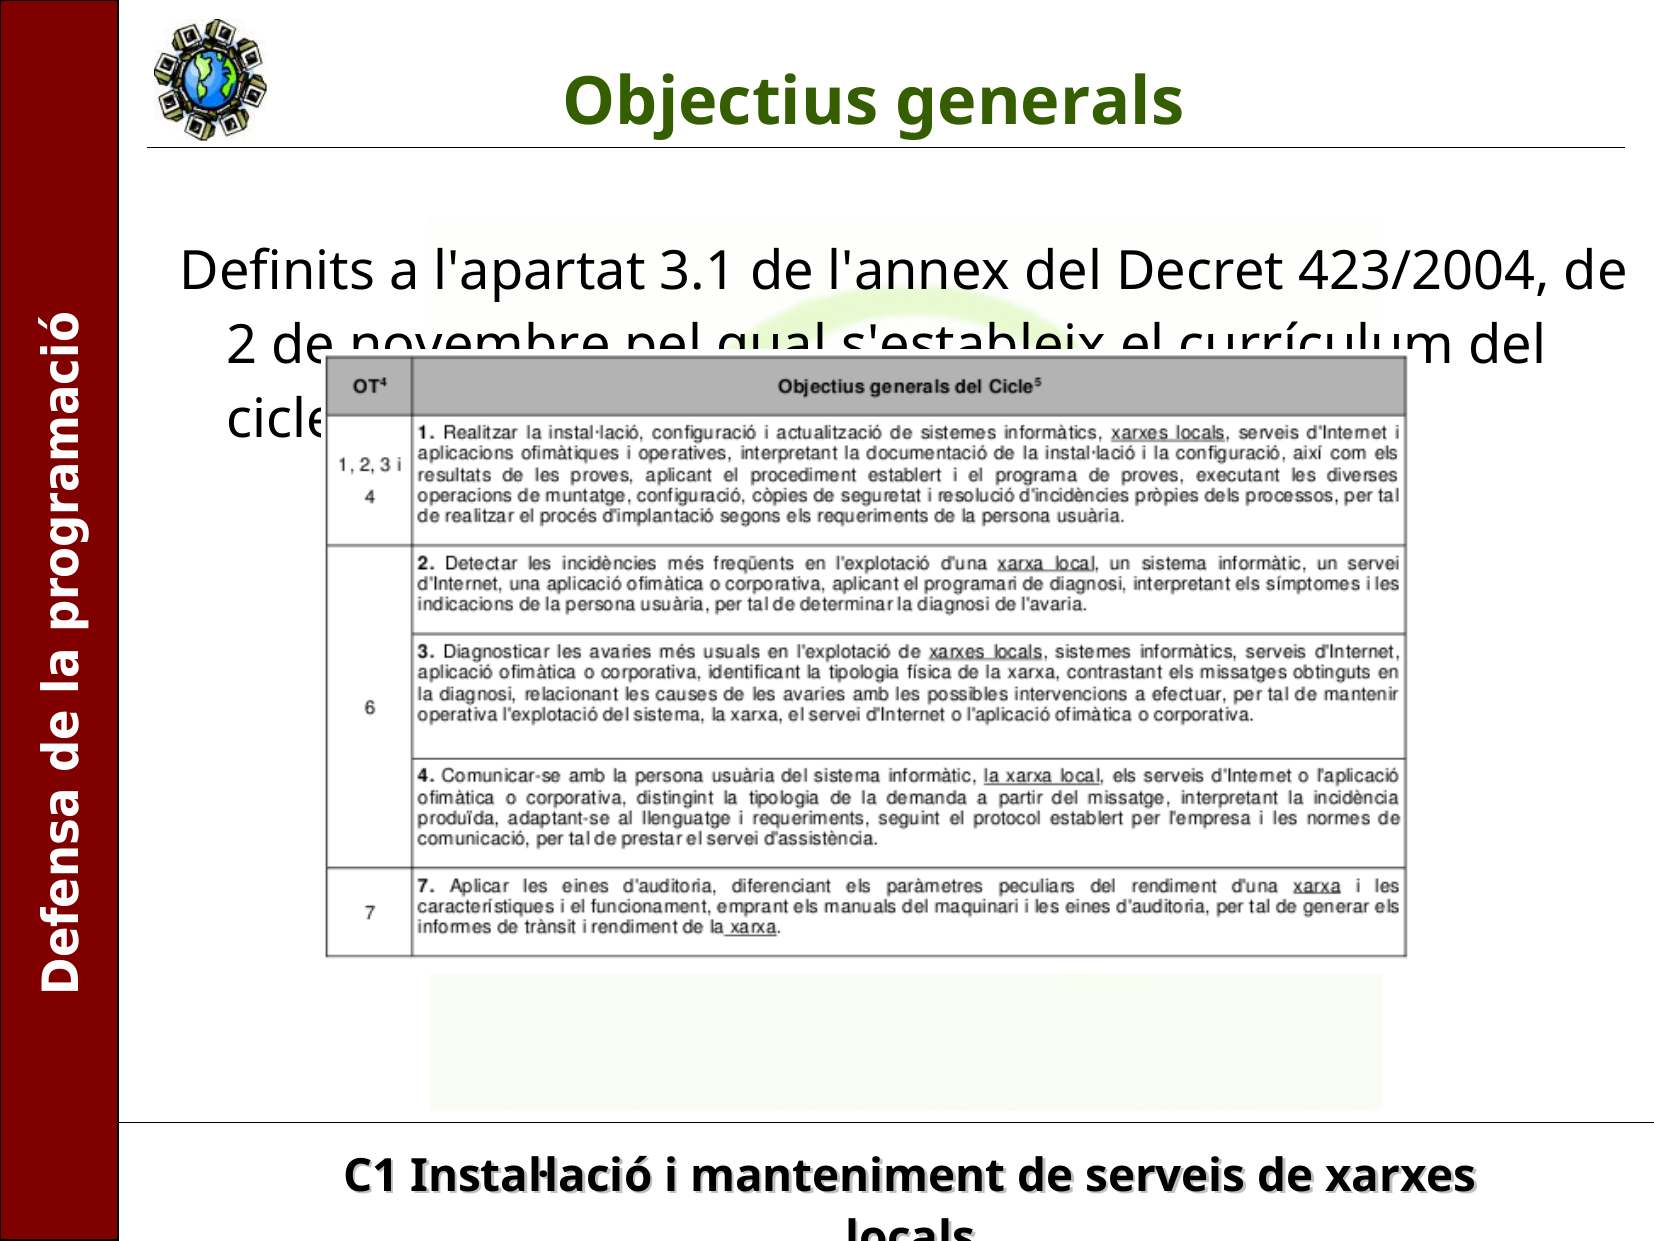

# Objectius generals
Definits a l'apartat 3.1 de l'annex del Decret 423/2004, de 2 de novembre pel qual s'estableix el currículum del cicle
La taula permet conèixer quina és la importància del crèdit i orientar-nos a l'hora de situar-lo dins del cicle.